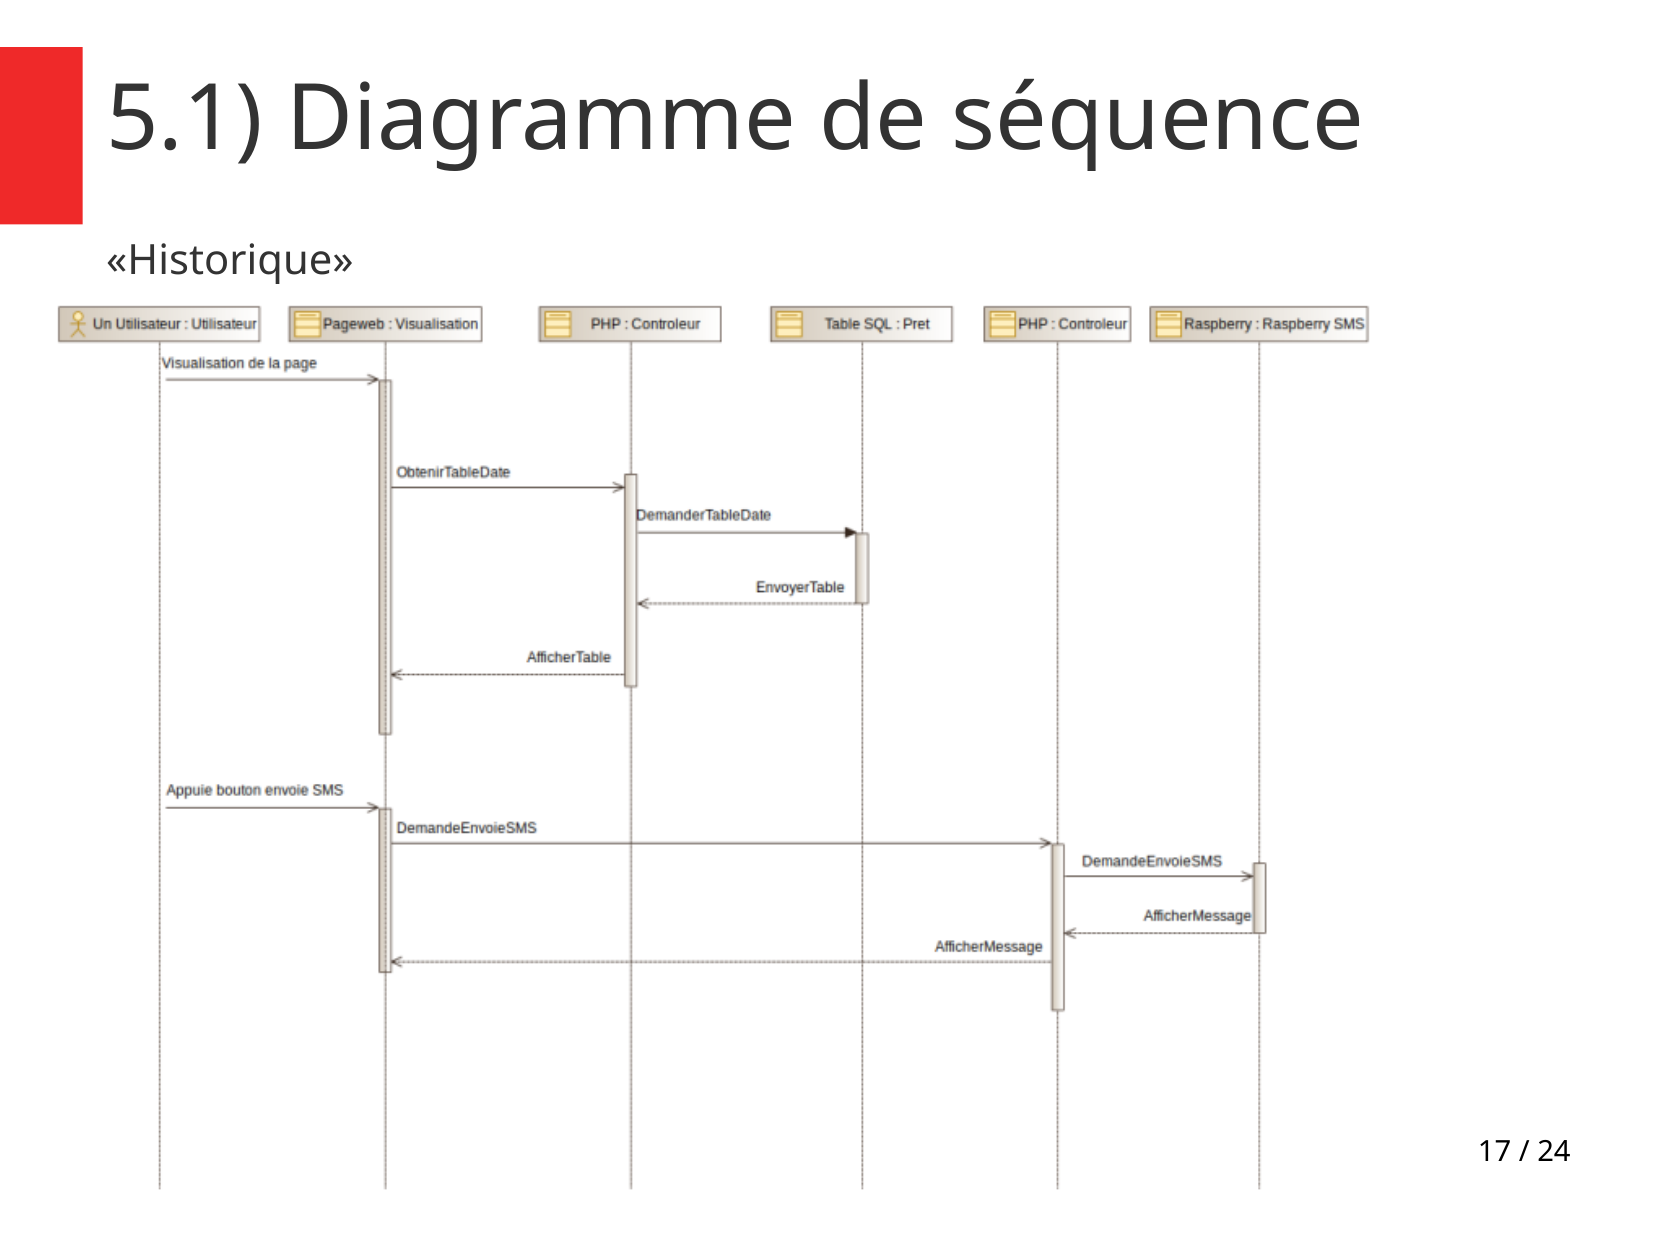

# 5.1) Diagramme de séquence «Historique»
17